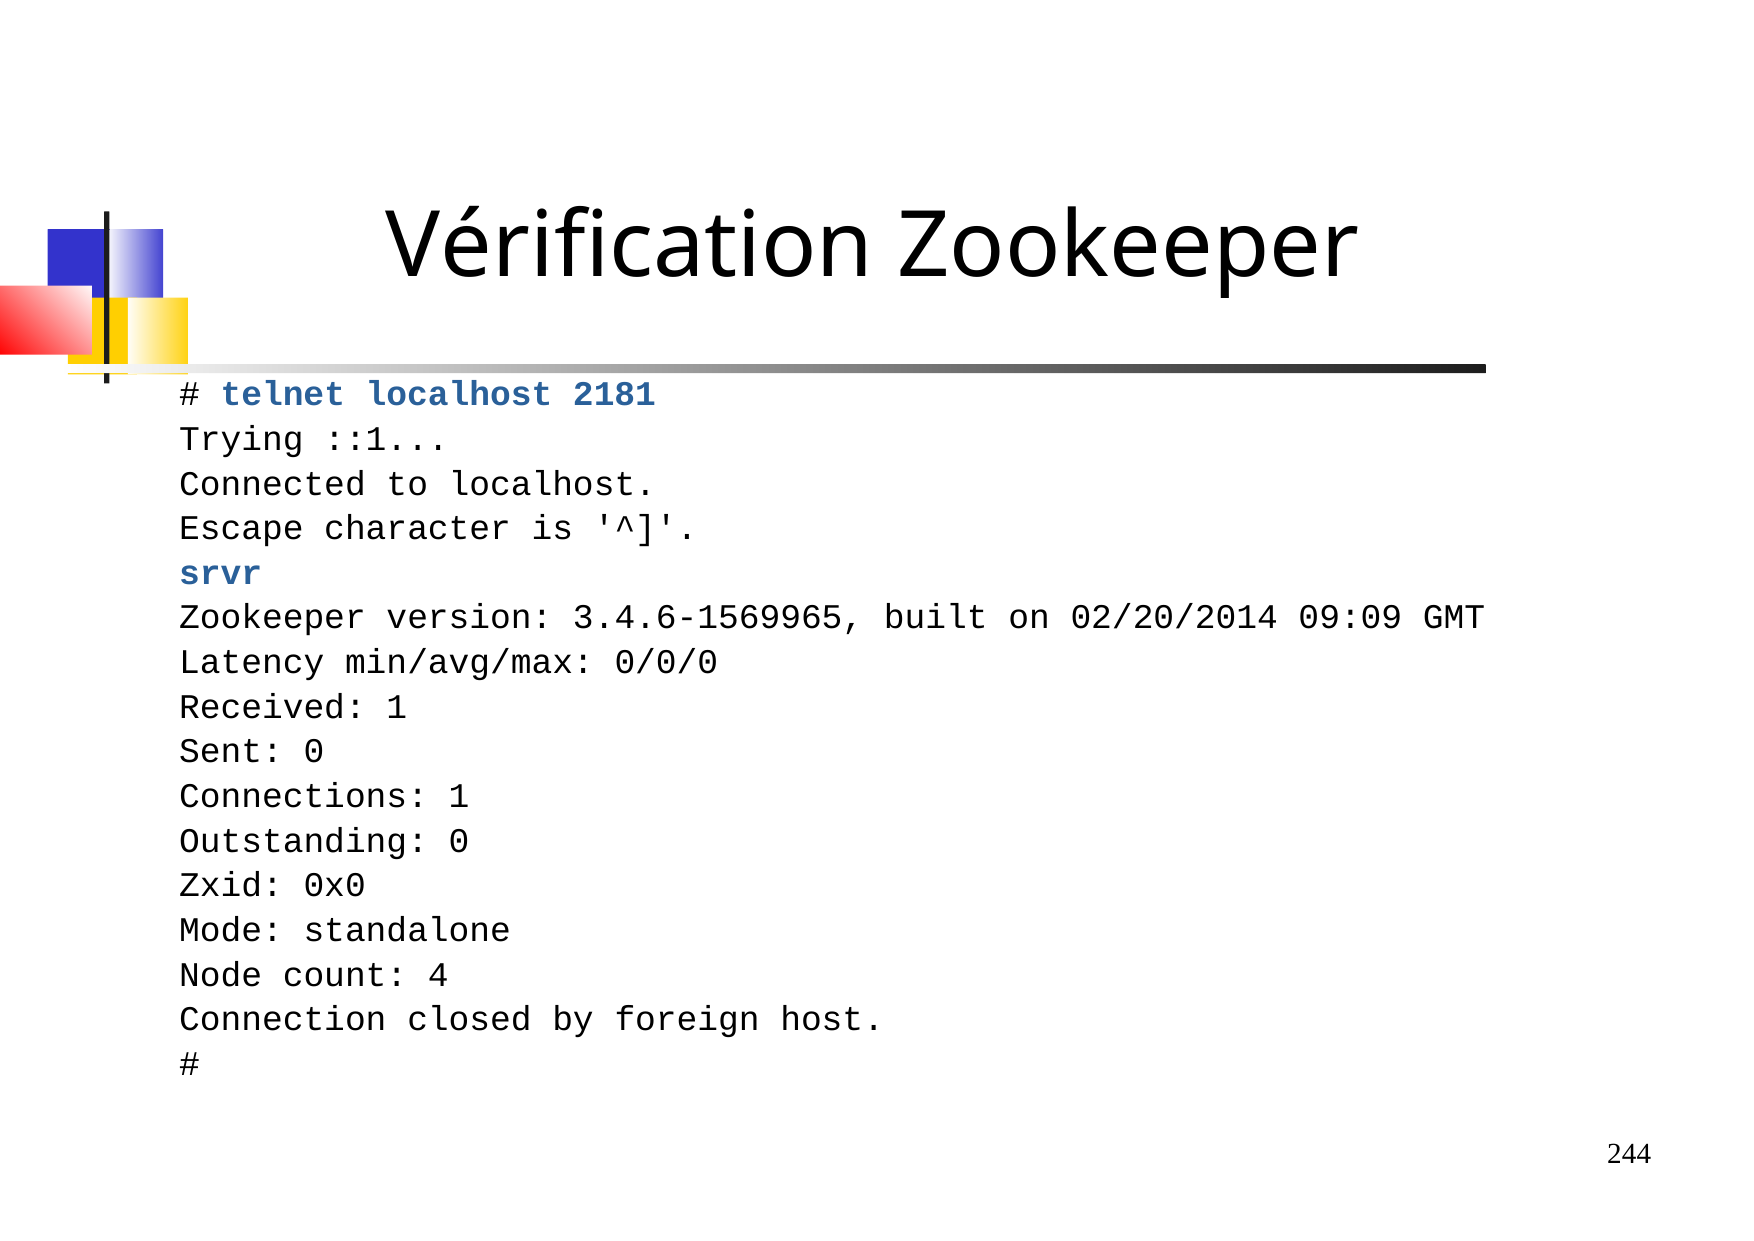

# Vérification Zookeeper
# telnet localhost 2181
Trying ::1...
Connected to localhost.
Escape character is '^]'.
srvr
Zookeeper version: 3.4.6-1569965, built on 02/20/2014 09:09 GMT
Latency min/avg/max: 0/0/0
Received: 1
Sent: 0
Connections: 1
Outstanding: 0
Zxid: 0x0
Mode: standalone
Node count: 4
Connection closed by foreign host.
#